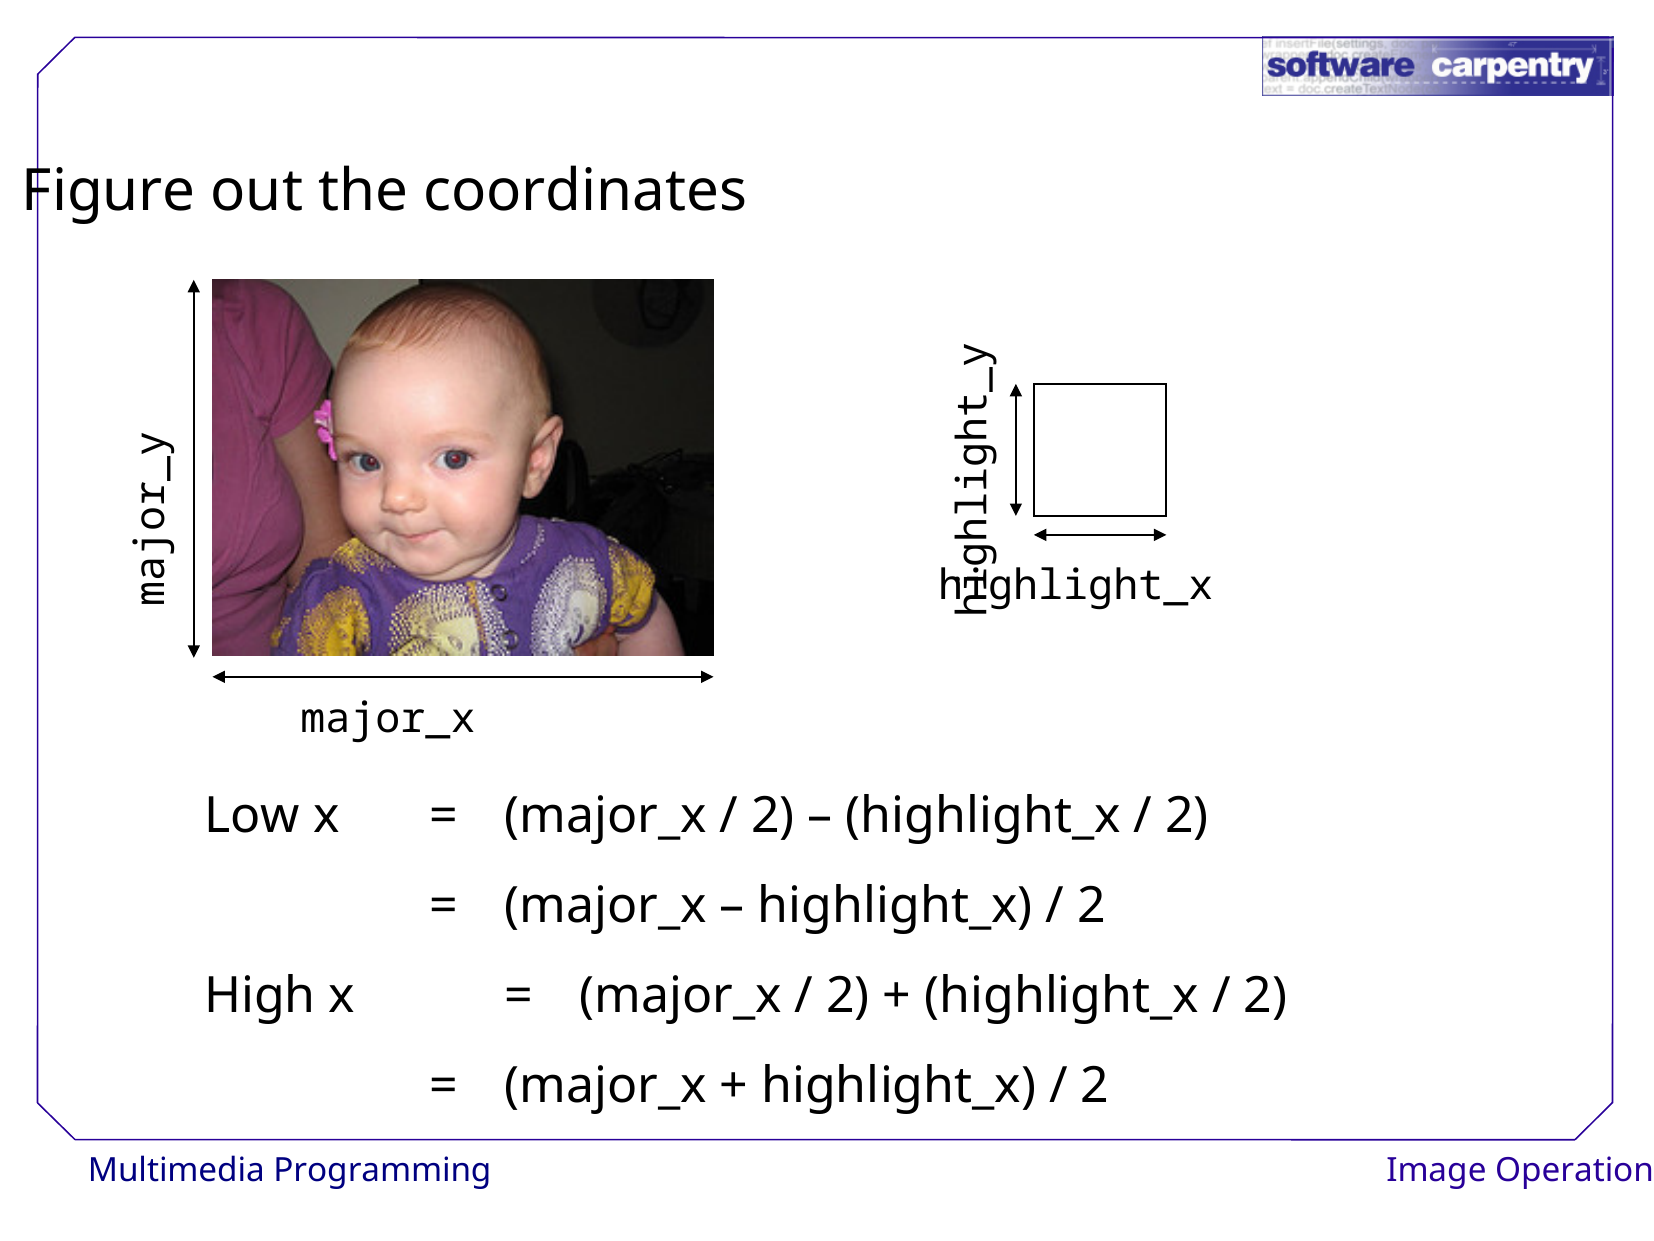

Figure out the coordinates
highlight_y
major_y
highlight_x
major_x
Low x		=	(major_x / 2) – (highlight_x / 2)
			=	(major_x – highlight_x) / 2
High x		=	(major_x / 2) + (highlight_x / 2)
			=	(major_x + highlight_x) / 2